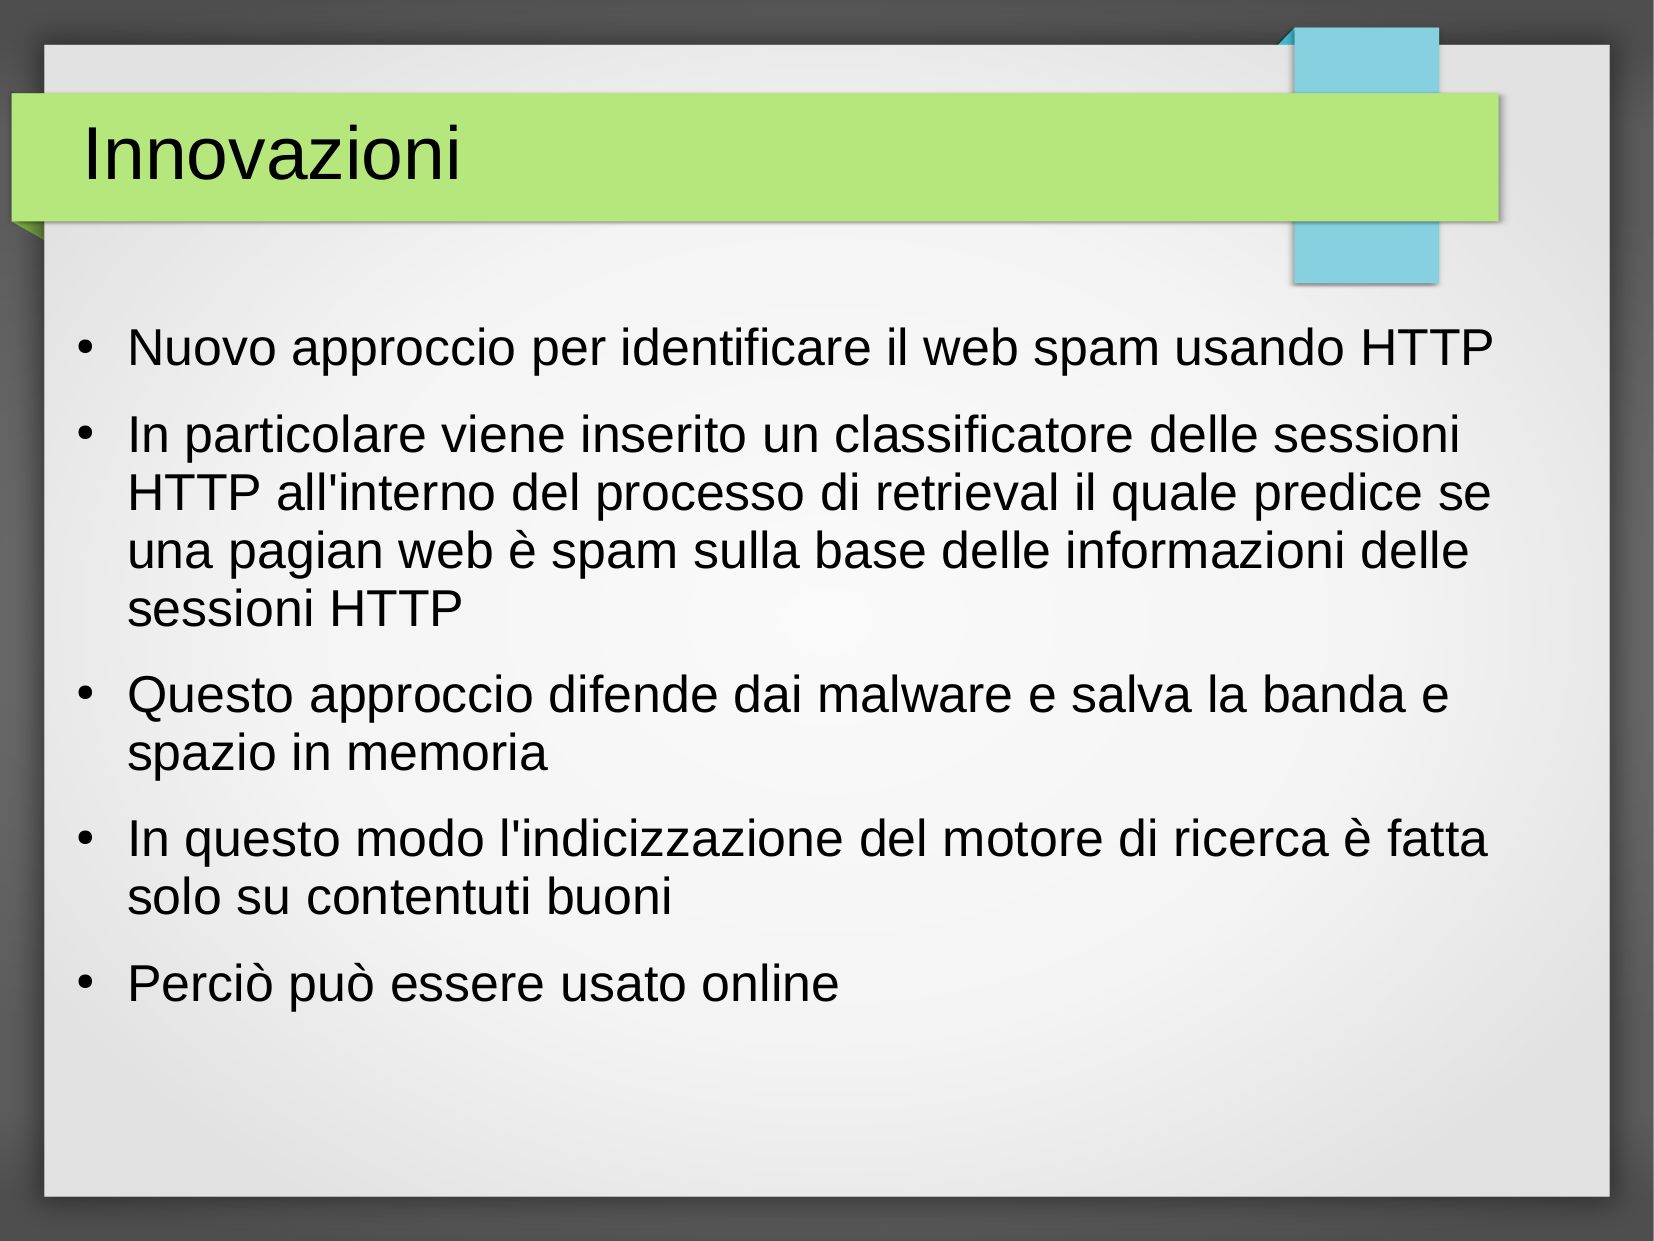

# Innovazioni
Nuovo approccio per identificare il web spam usando HTTP
In particolare viene inserito un classificatore delle sessioni HTTP all'interno del processo di retrieval il quale predice se una pagian web è spam sulla base delle informazioni delle sessioni HTTP
Questo approccio difende dai malware e salva la banda e spazio in memoria
In questo modo l'indicizzazione del motore di ricerca è fatta solo su contentuti buoni
Perciò può essere usato online